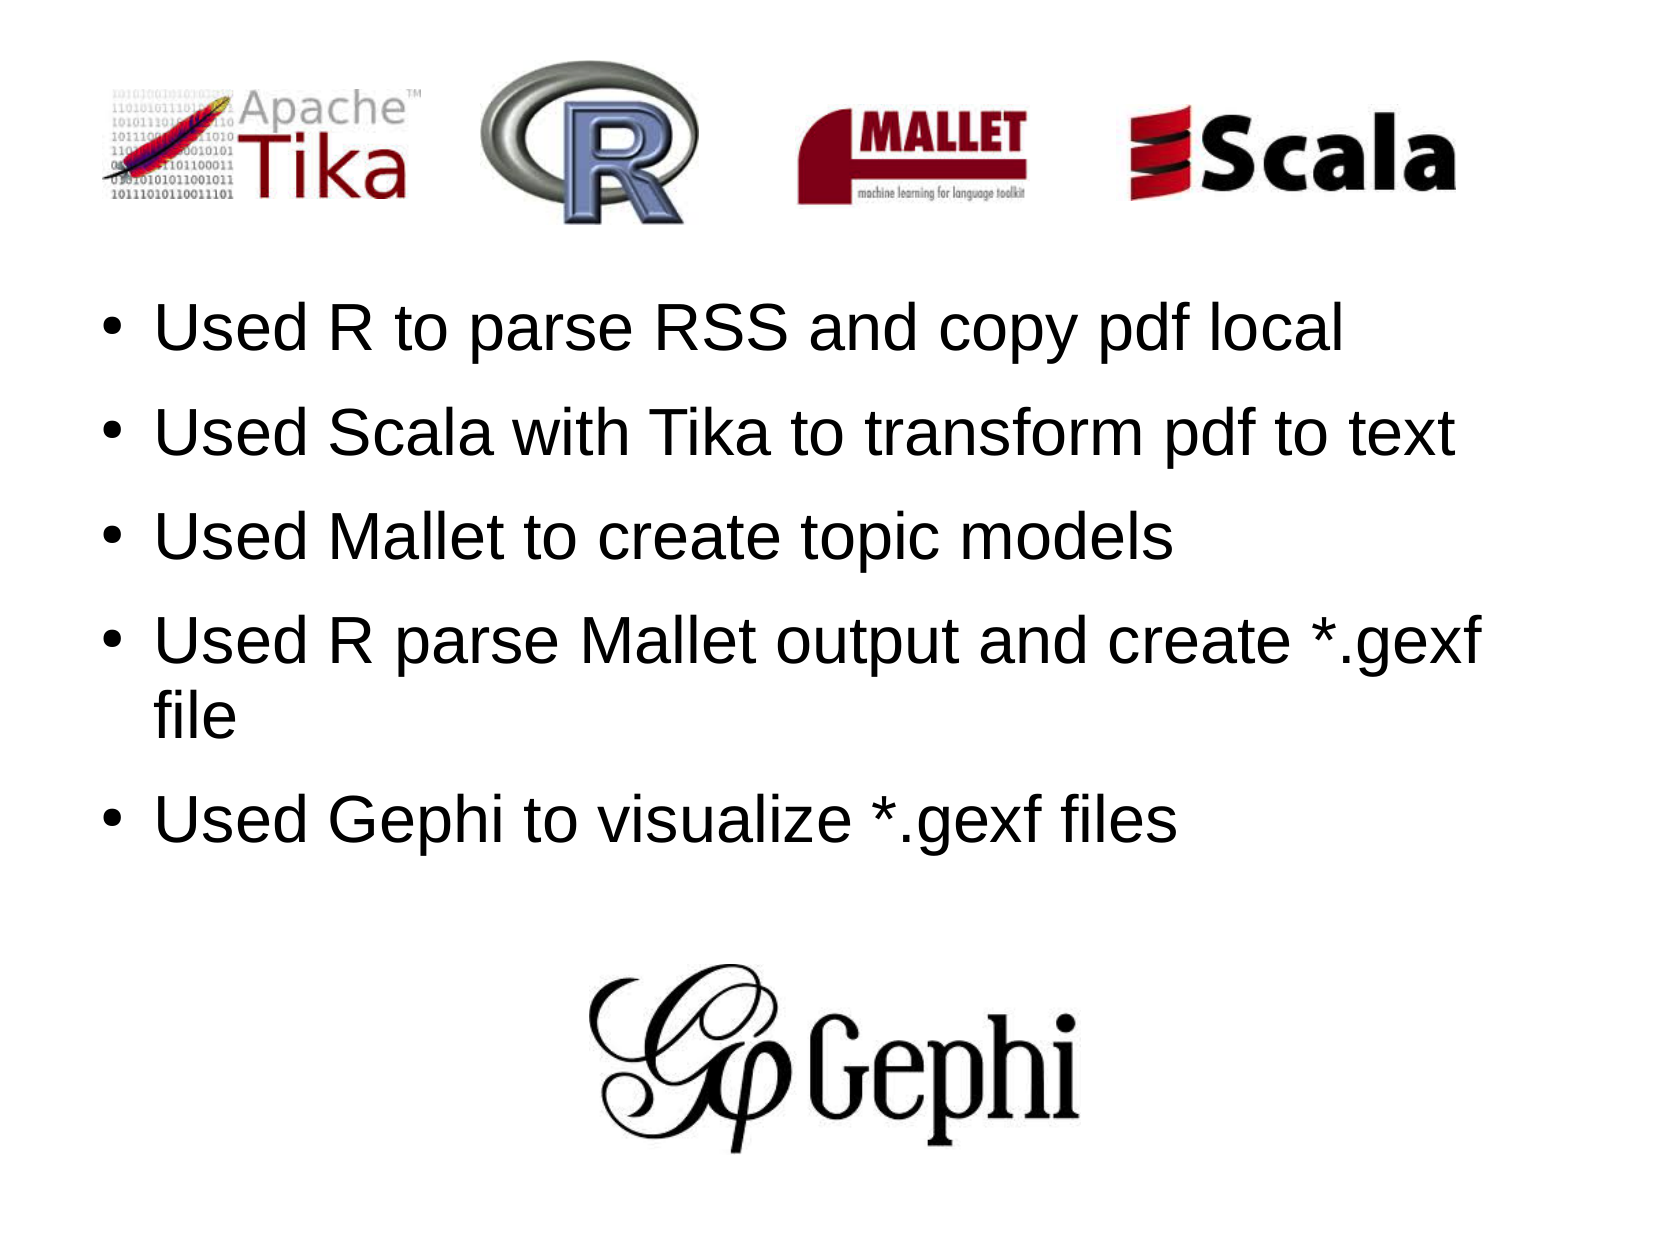

# Used R to parse RSS and copy pdf local
Used Scala with Tika to transform pdf to text
Used Mallet to create topic models
Used R parse Mallet output and create *.gexf file
Used Gephi to visualize *.gexf files